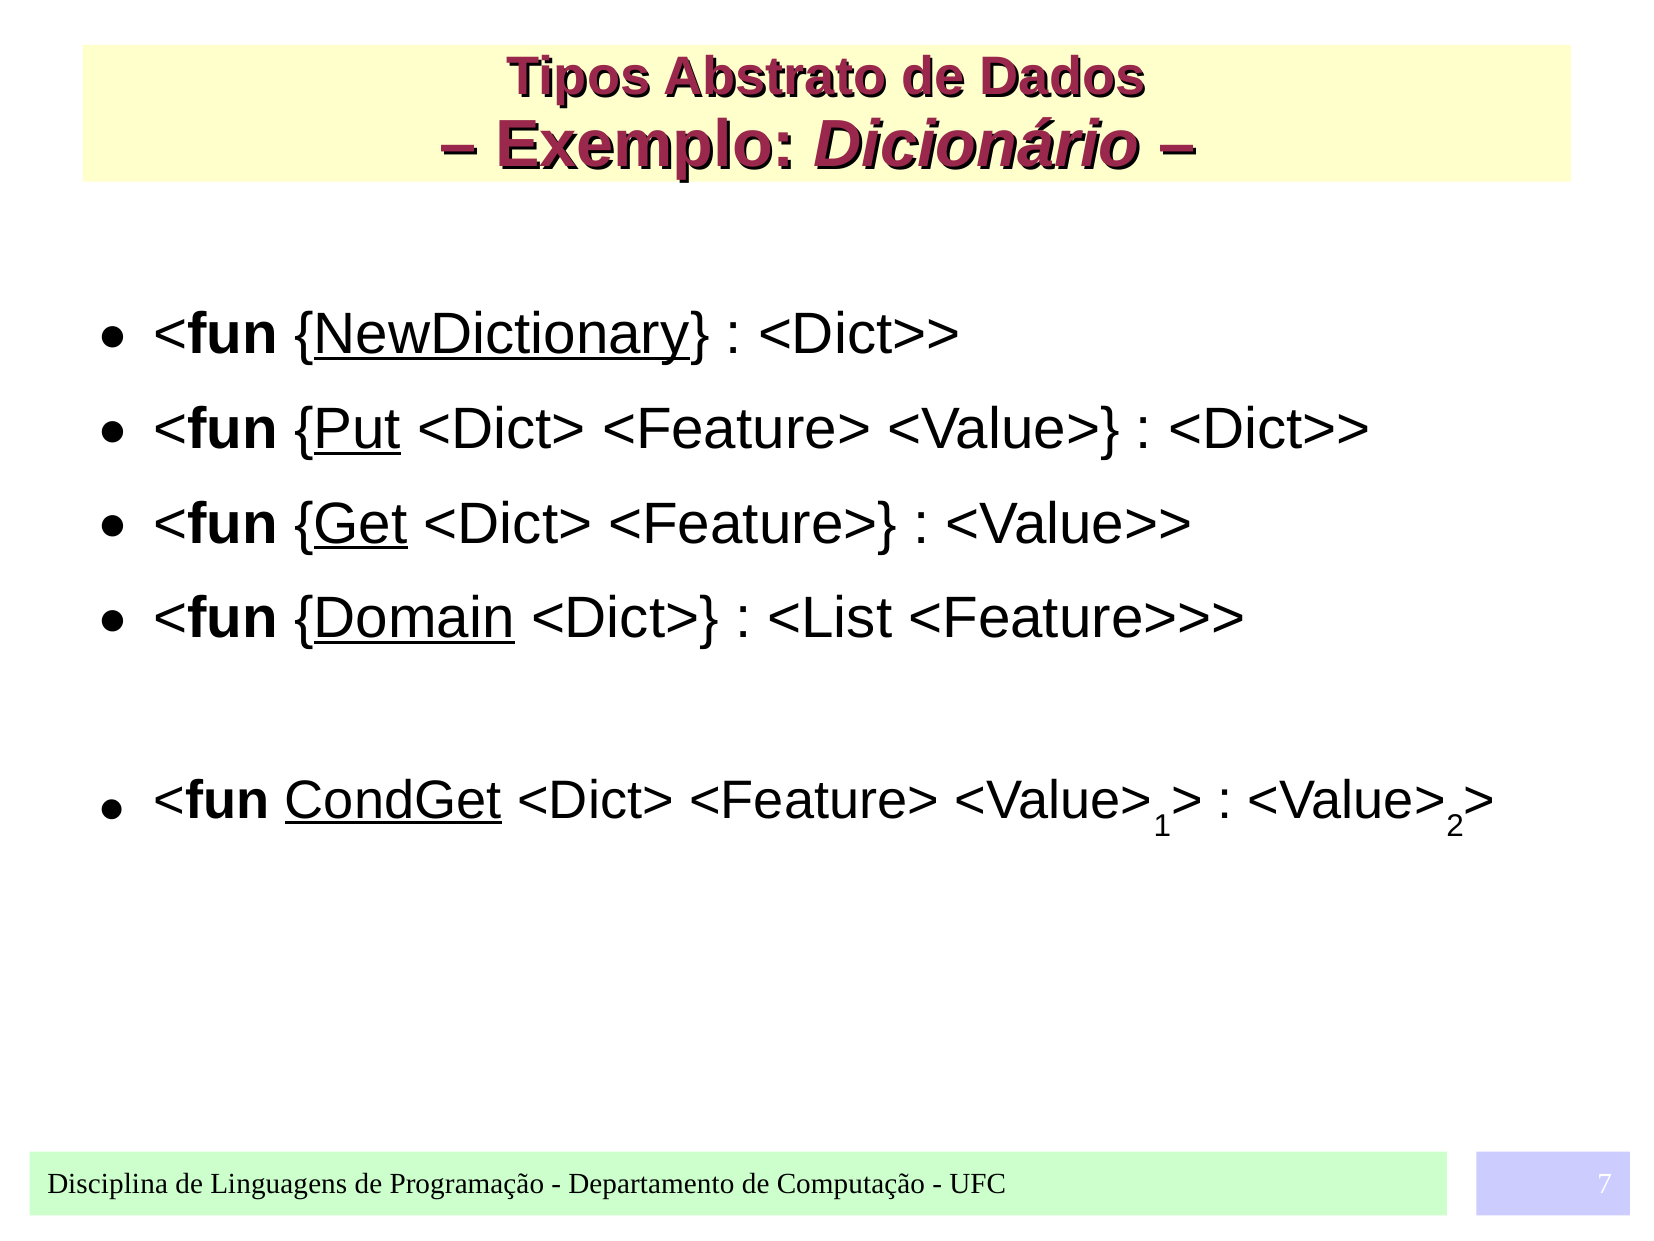

# Tipos Abstrato de Dados – Exemplo: Dicionário –
<fun {NewDictionary} : <Dict>>
<fun {Put <Dict> <Feature> <Value>} : <Dict>>
<fun {Get <Dict> <Feature>} : <Value>>
<fun {Domain <Dict>} : <List <Feature>>>
<fun CondGet <Dict> <Feature> <Value>1> : <Value>2>
Disciplina de Linguagens de Programação - Departamento de Computação - UFC
7